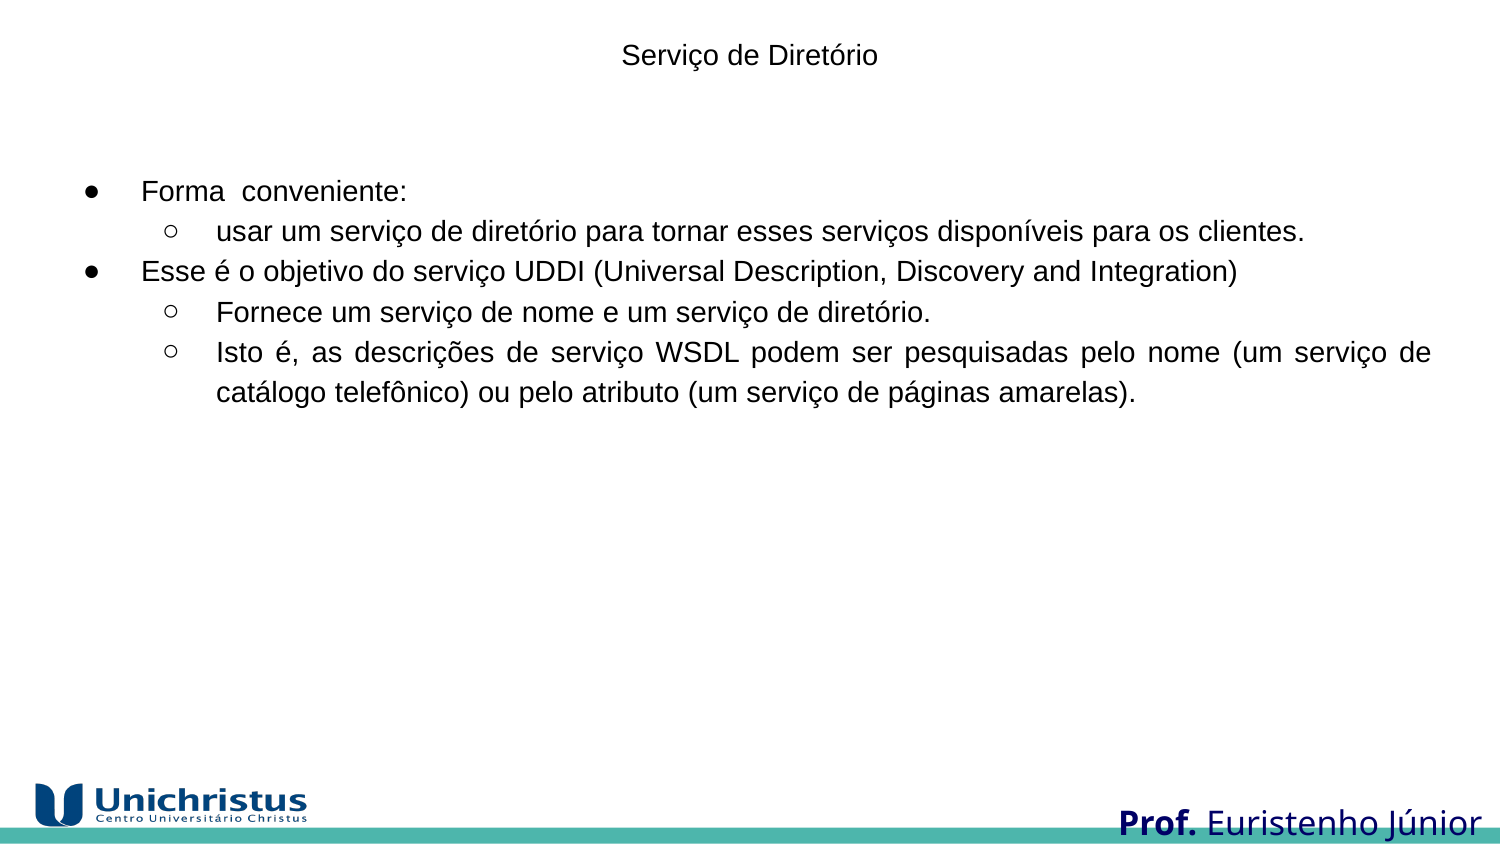

# Serviço de Diretório
Forma conveniente:
usar um serviço de diretório para tornar esses serviços disponíveis para os clientes.
Esse é o objetivo do serviço UDDI (Universal Description, Discovery and Integration)
Fornece um serviço de nome e um serviço de diretório.
Isto é, as descrições de serviço WSDL podem ser pesquisadas pelo nome (um serviço de catálogo telefônico) ou pelo atributo (um serviço de páginas amarelas).
Prof. Euristenho Júnior